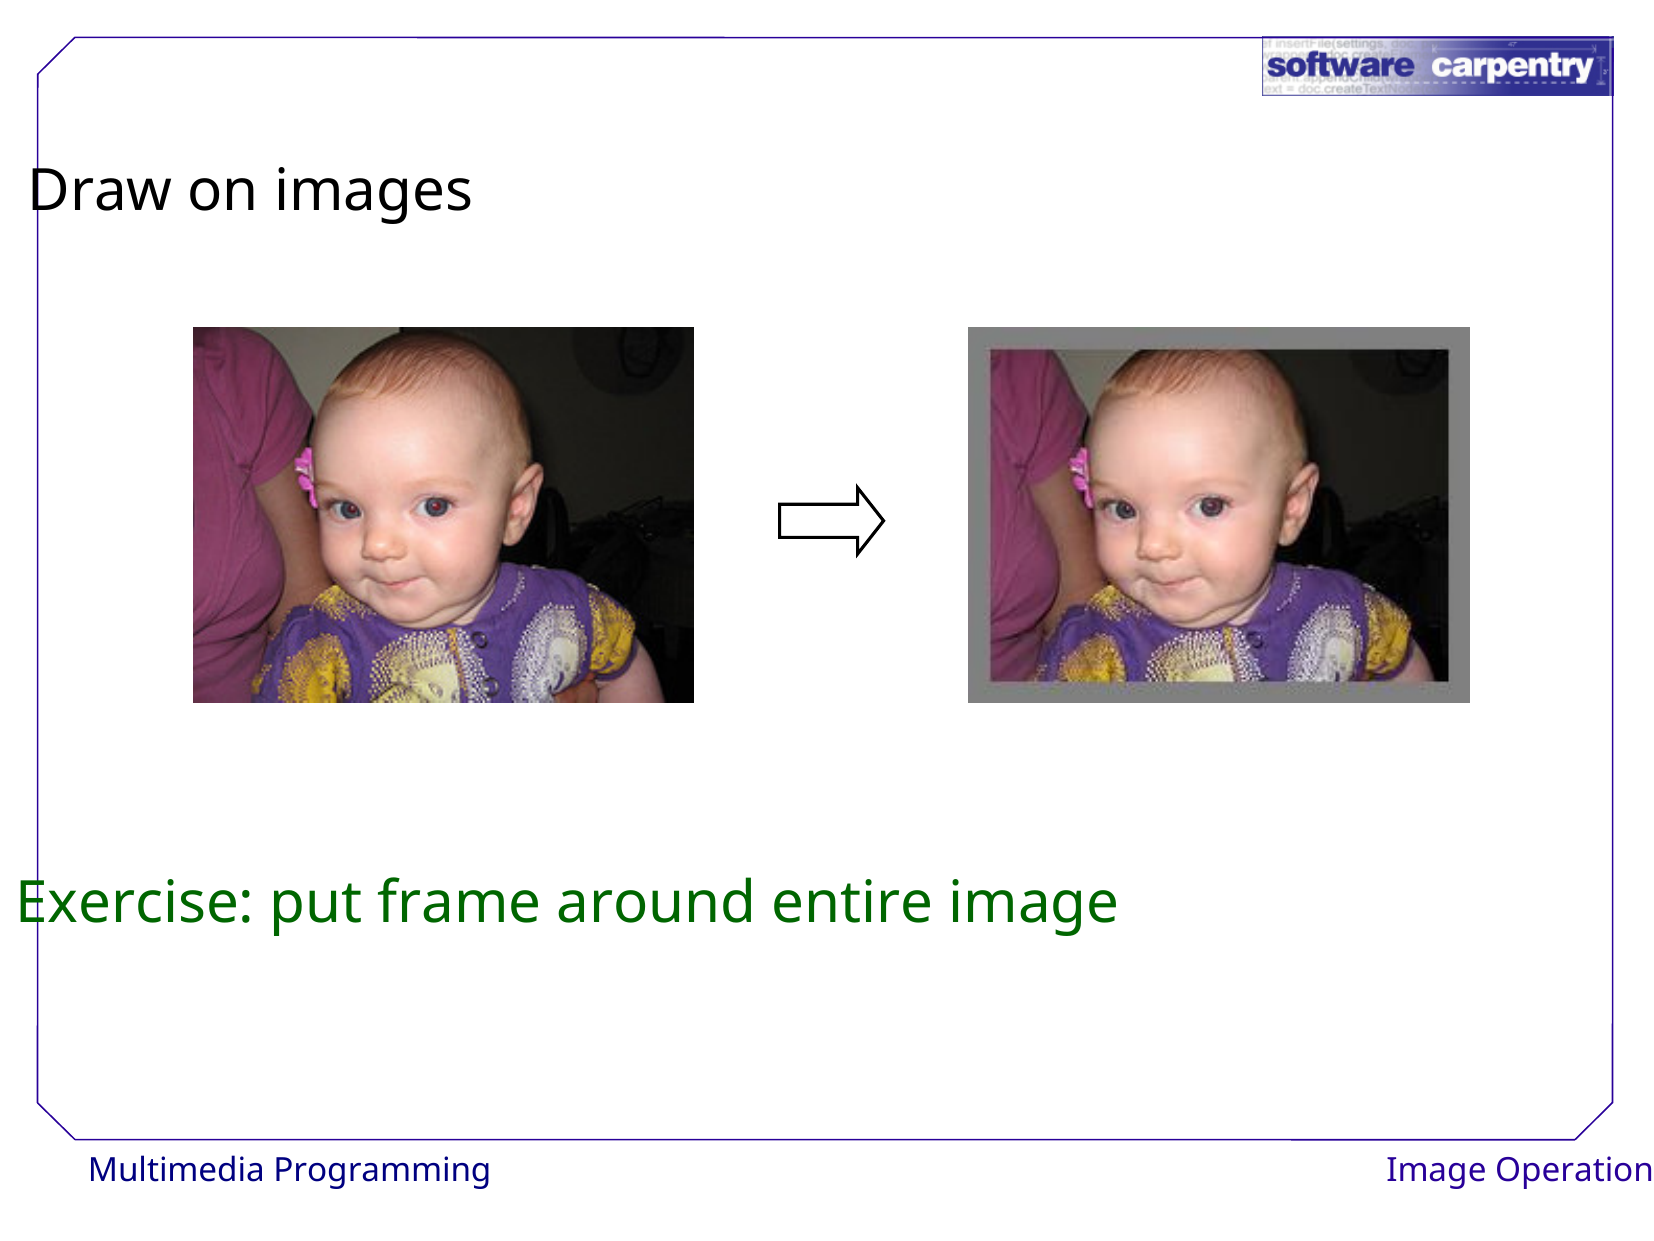

Draw on images
Exercise: put frame around entire image